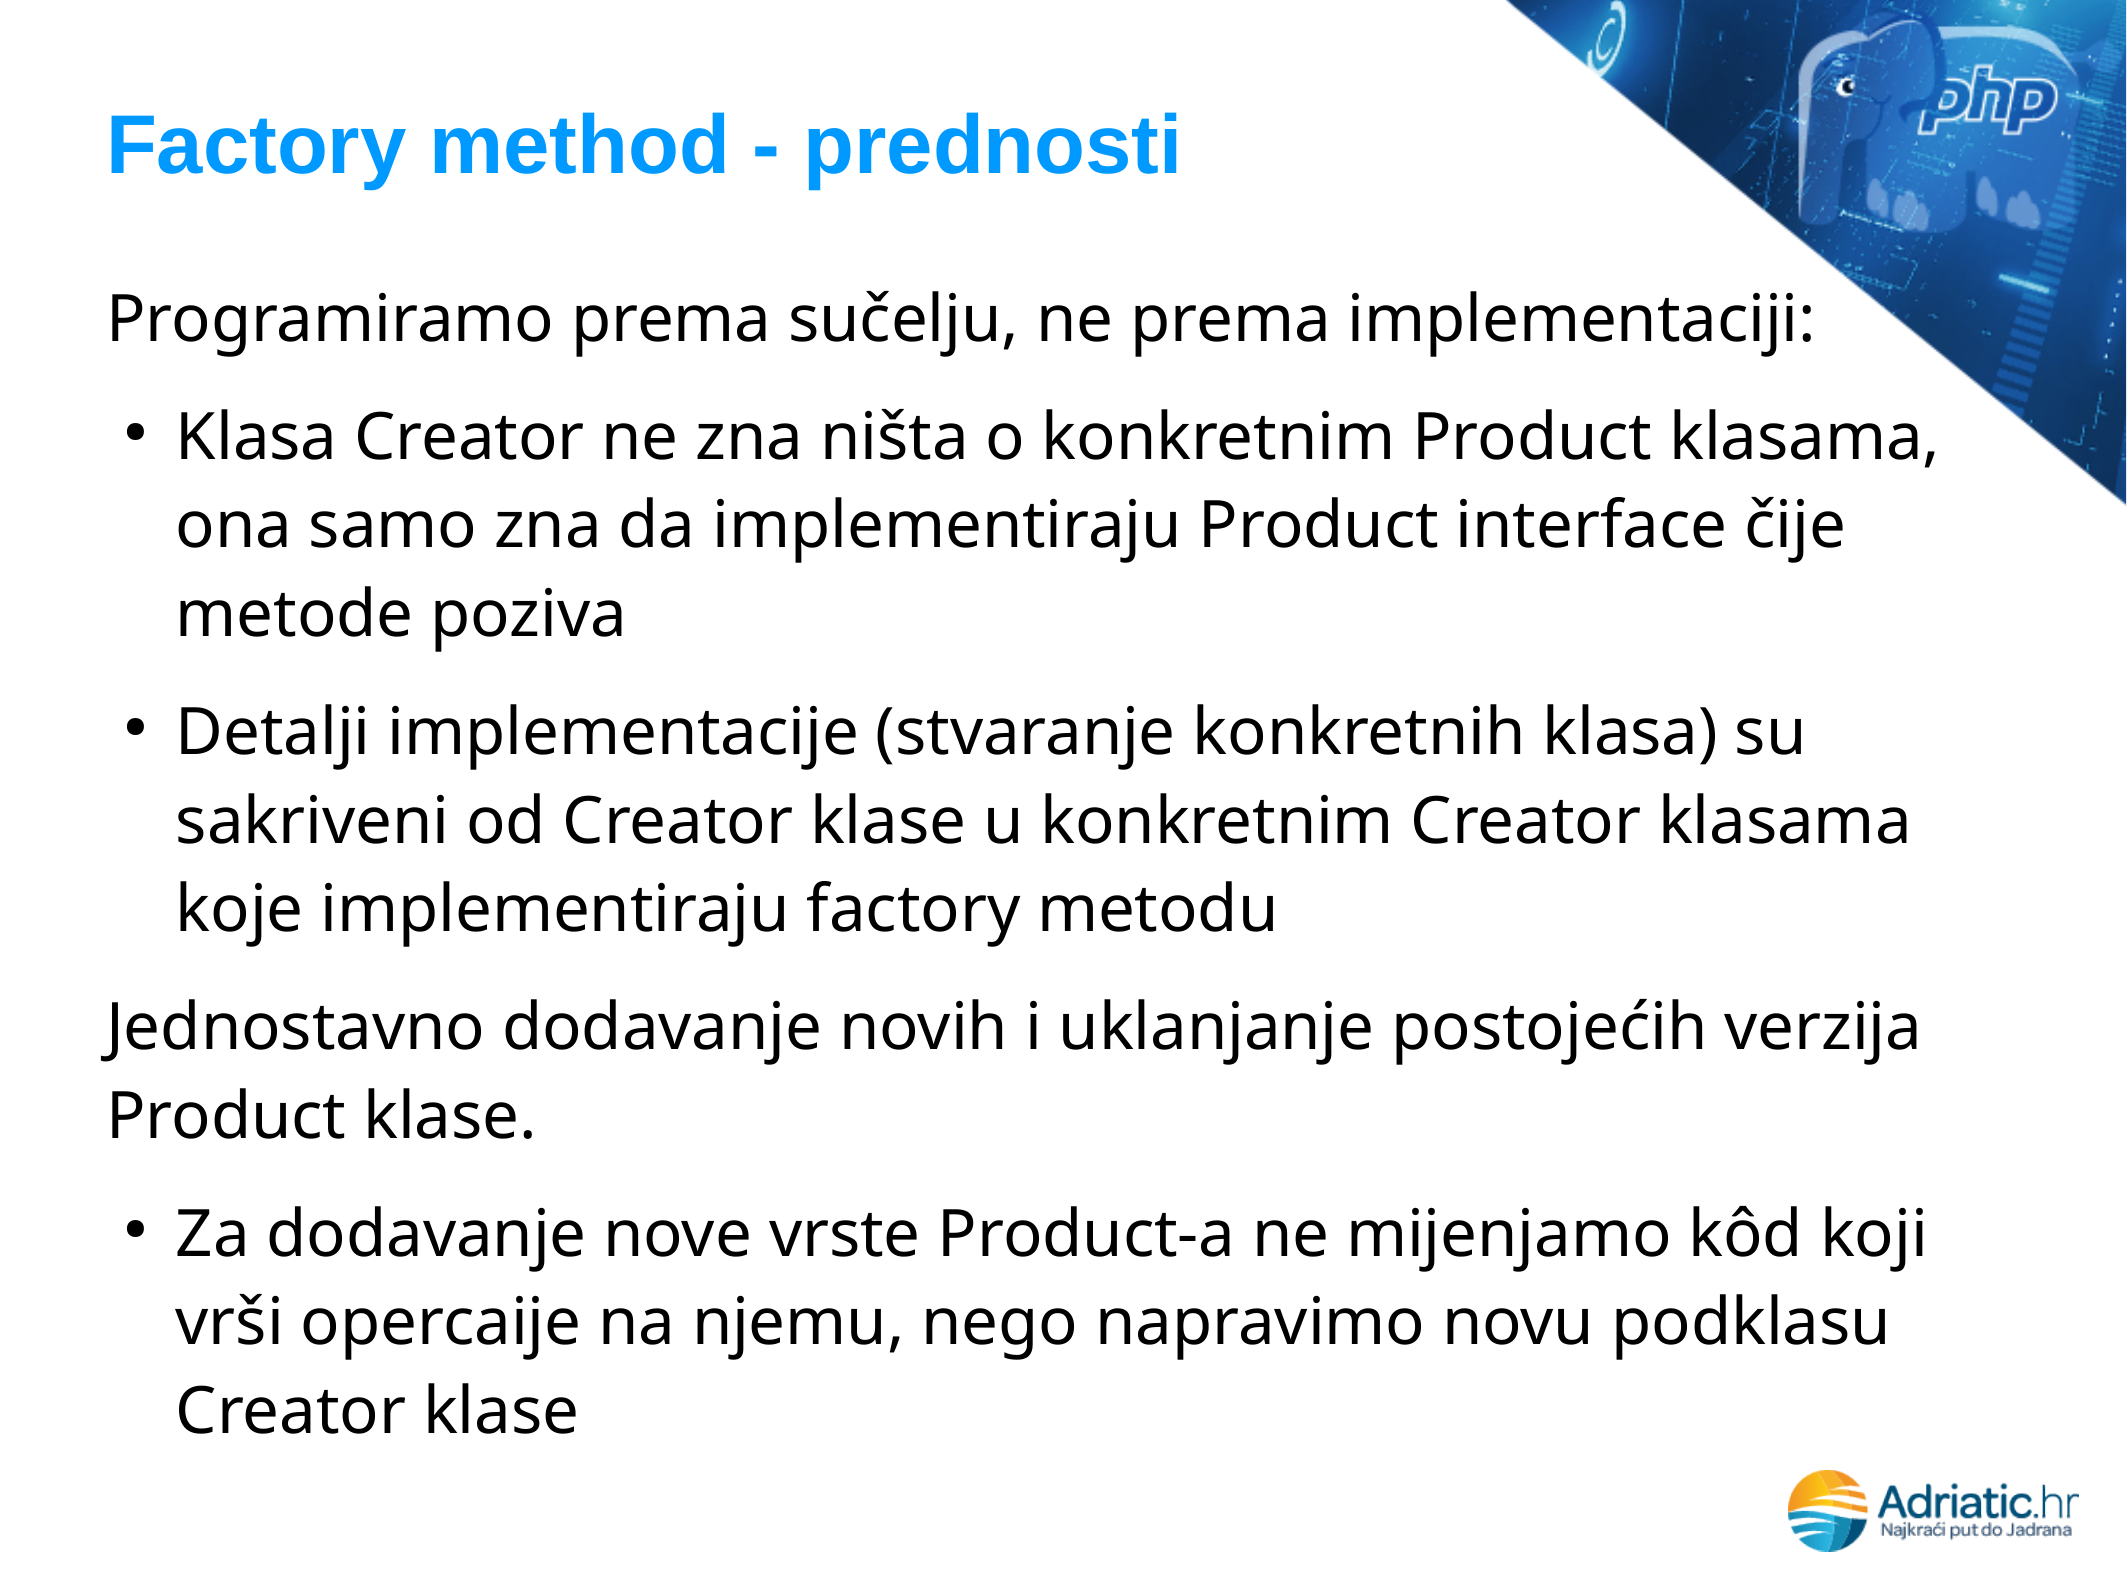

# Factory method - prednosti
Programiramo prema sučelju, ne prema implementaciji:
Klasa Creator ne zna ništa o konkretnim Product klasama, ona samo zna da implementiraju Product interface čije metode poziva
Detalji implementacije (stvaranje konkretnih klasa) su sakriveni od Creator klase u konkretnim Creator klasama koje implementiraju factory metodu
Jednostavno dodavanje novih i uklanjanje postojećih verzija Product klase.
Za dodavanje nove vrste Product-a ne mijenjamo kôd koji vrši opercaije na njemu, nego napravimo novu podklasu Creator klase